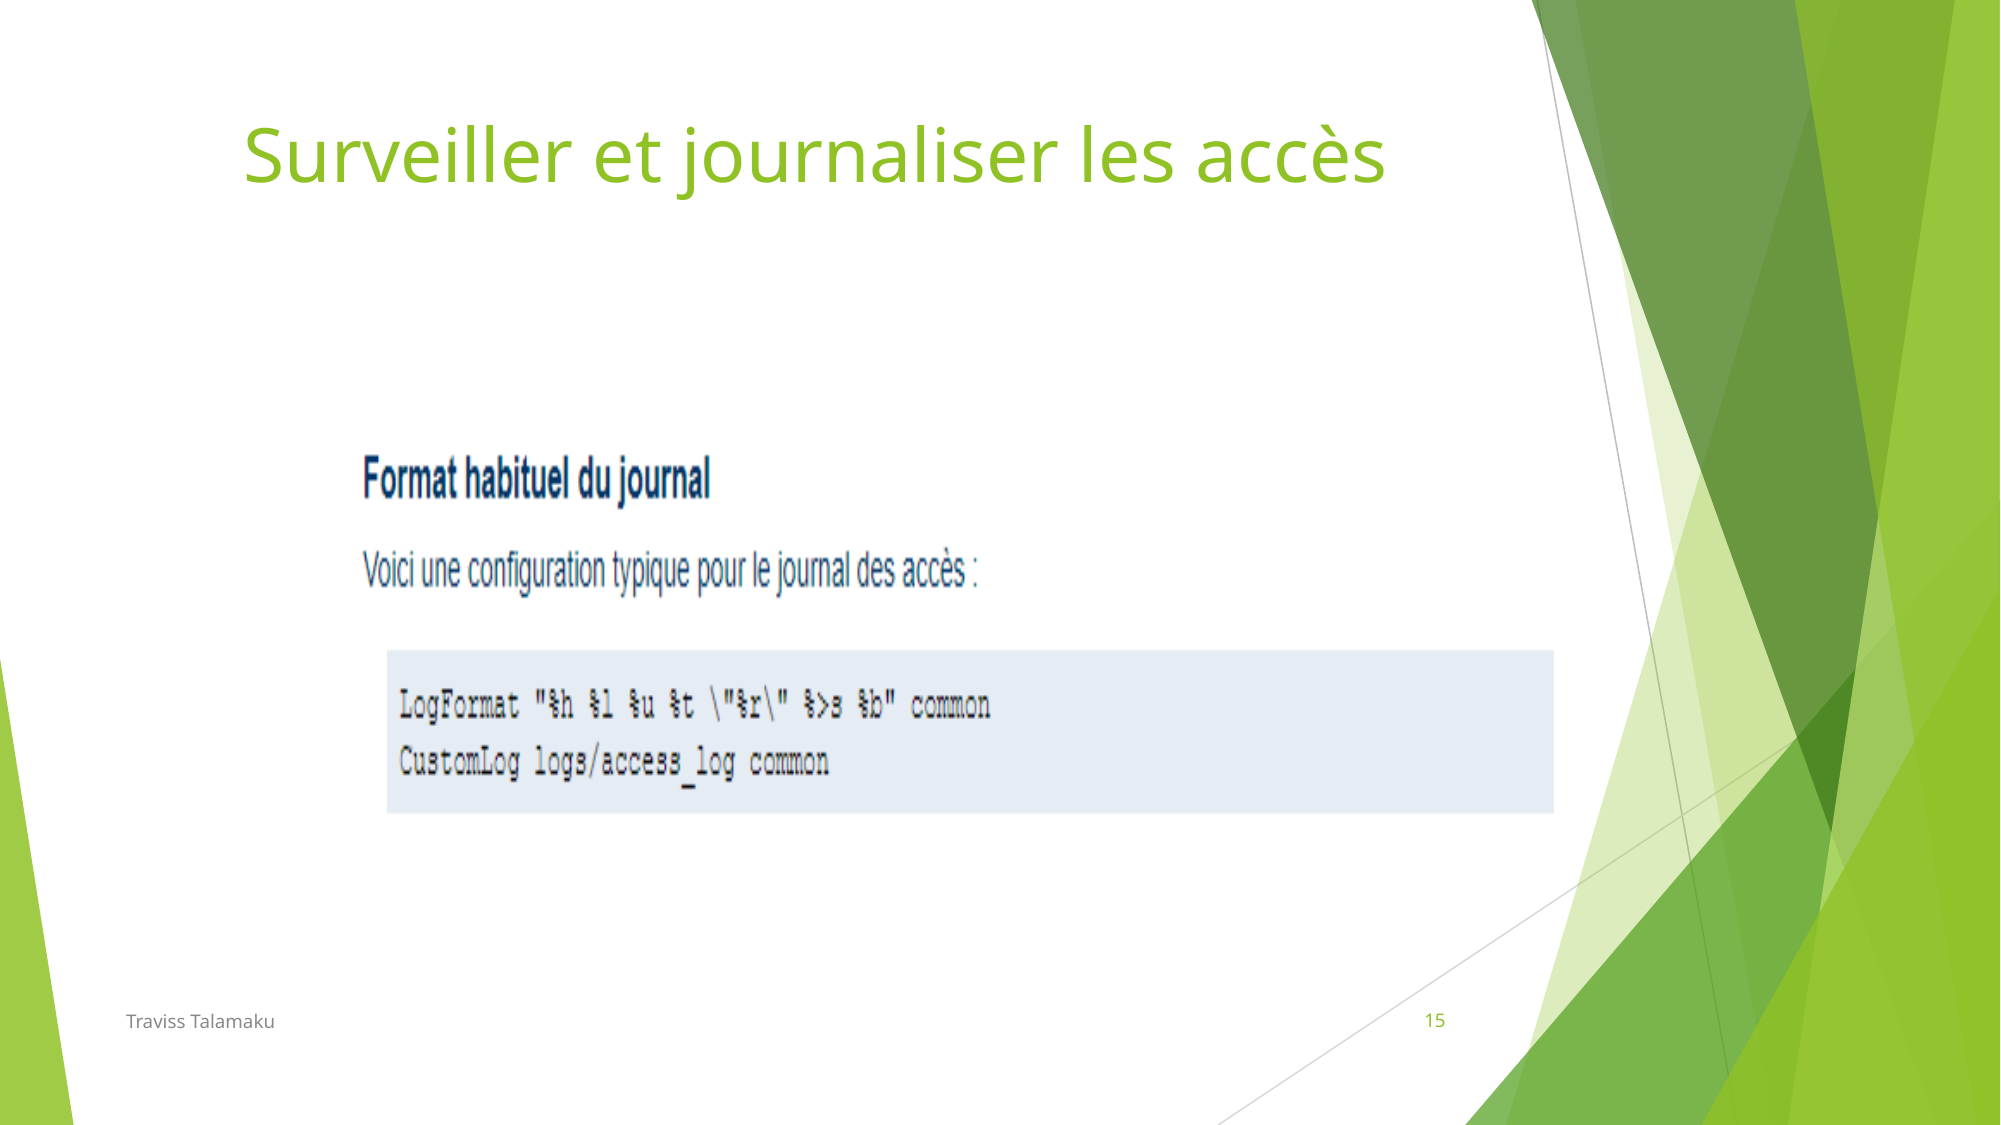

# Surveiller et journaliser les accès
Traviss Talamaku